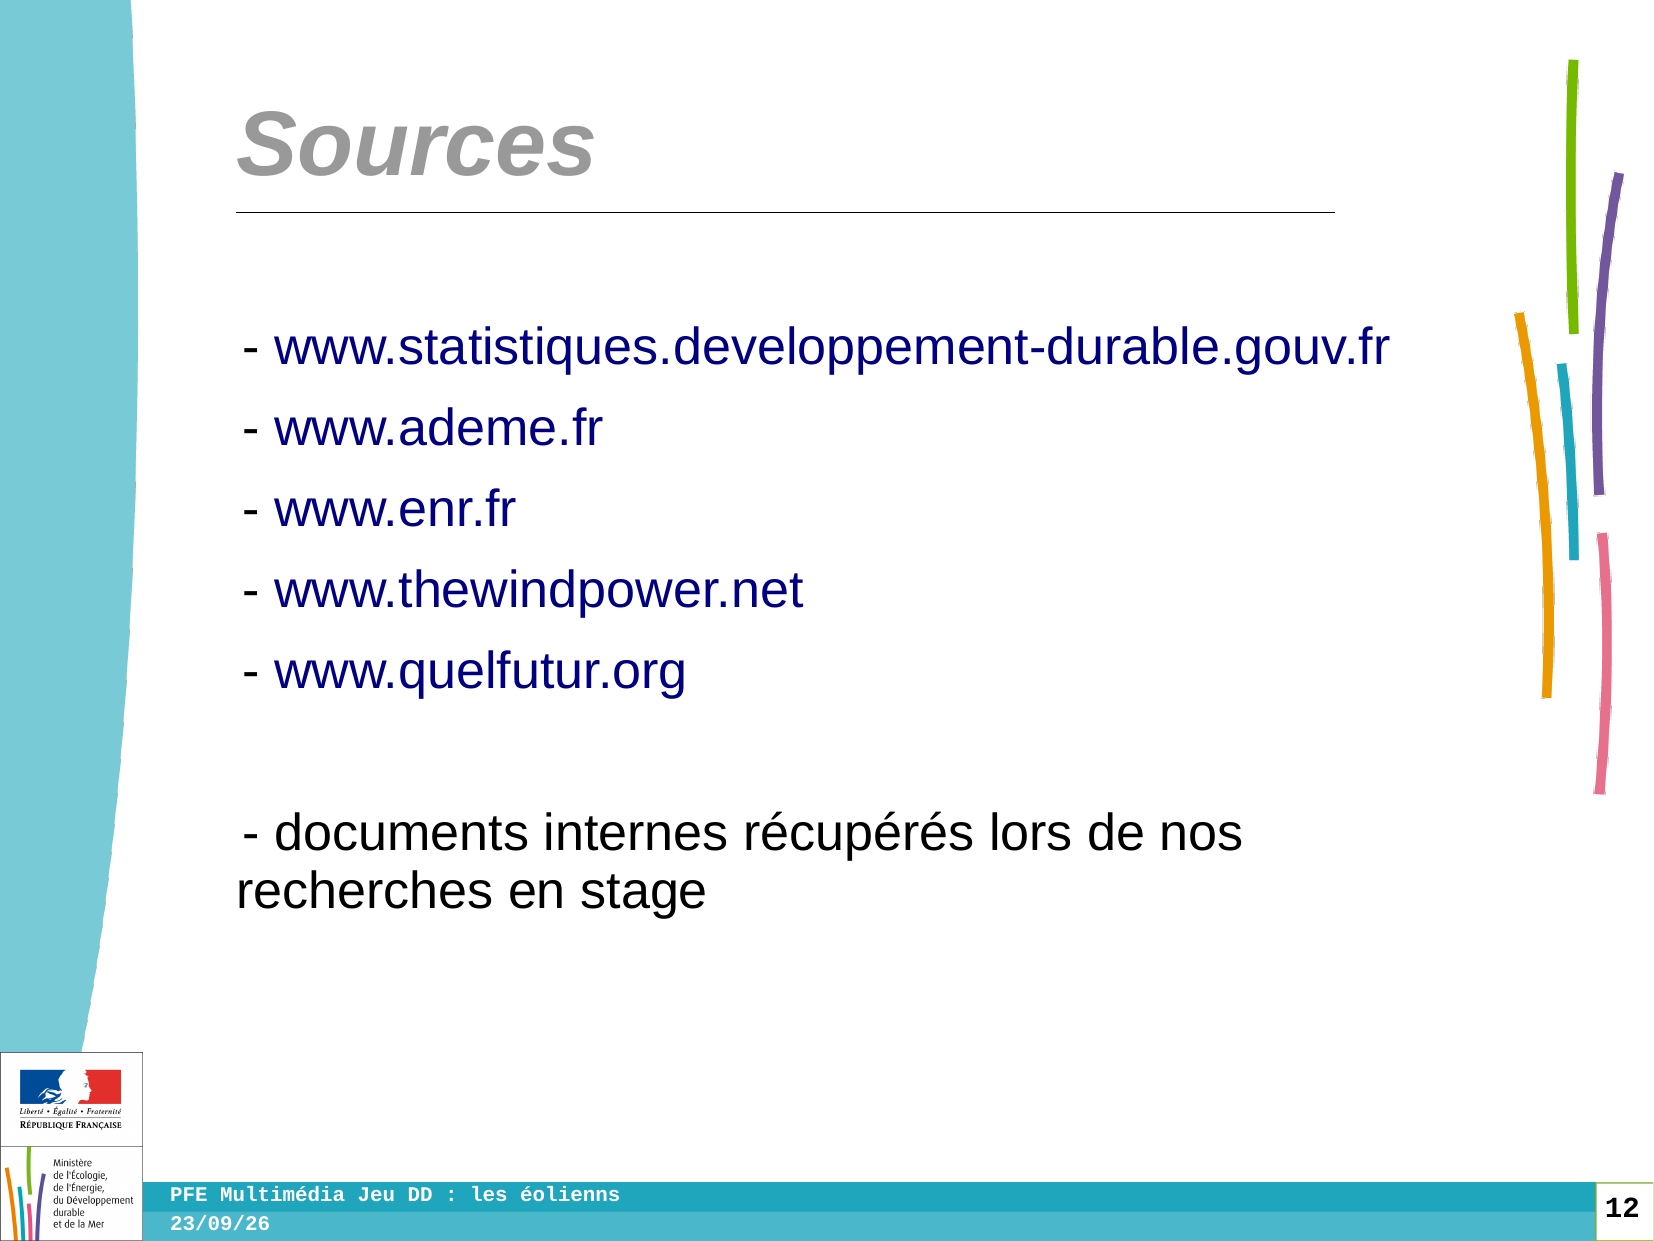

# Sources
- www.statistiques.developpement-durable.gouv.fr
- www.ademe.fr
- www.enr.fr
- www.thewindpower.net
- www.quelfutur.org
- documents internes récupérés lors de nos recherches en stage
12
PFE Multimédia Jeu DD : les éolienns